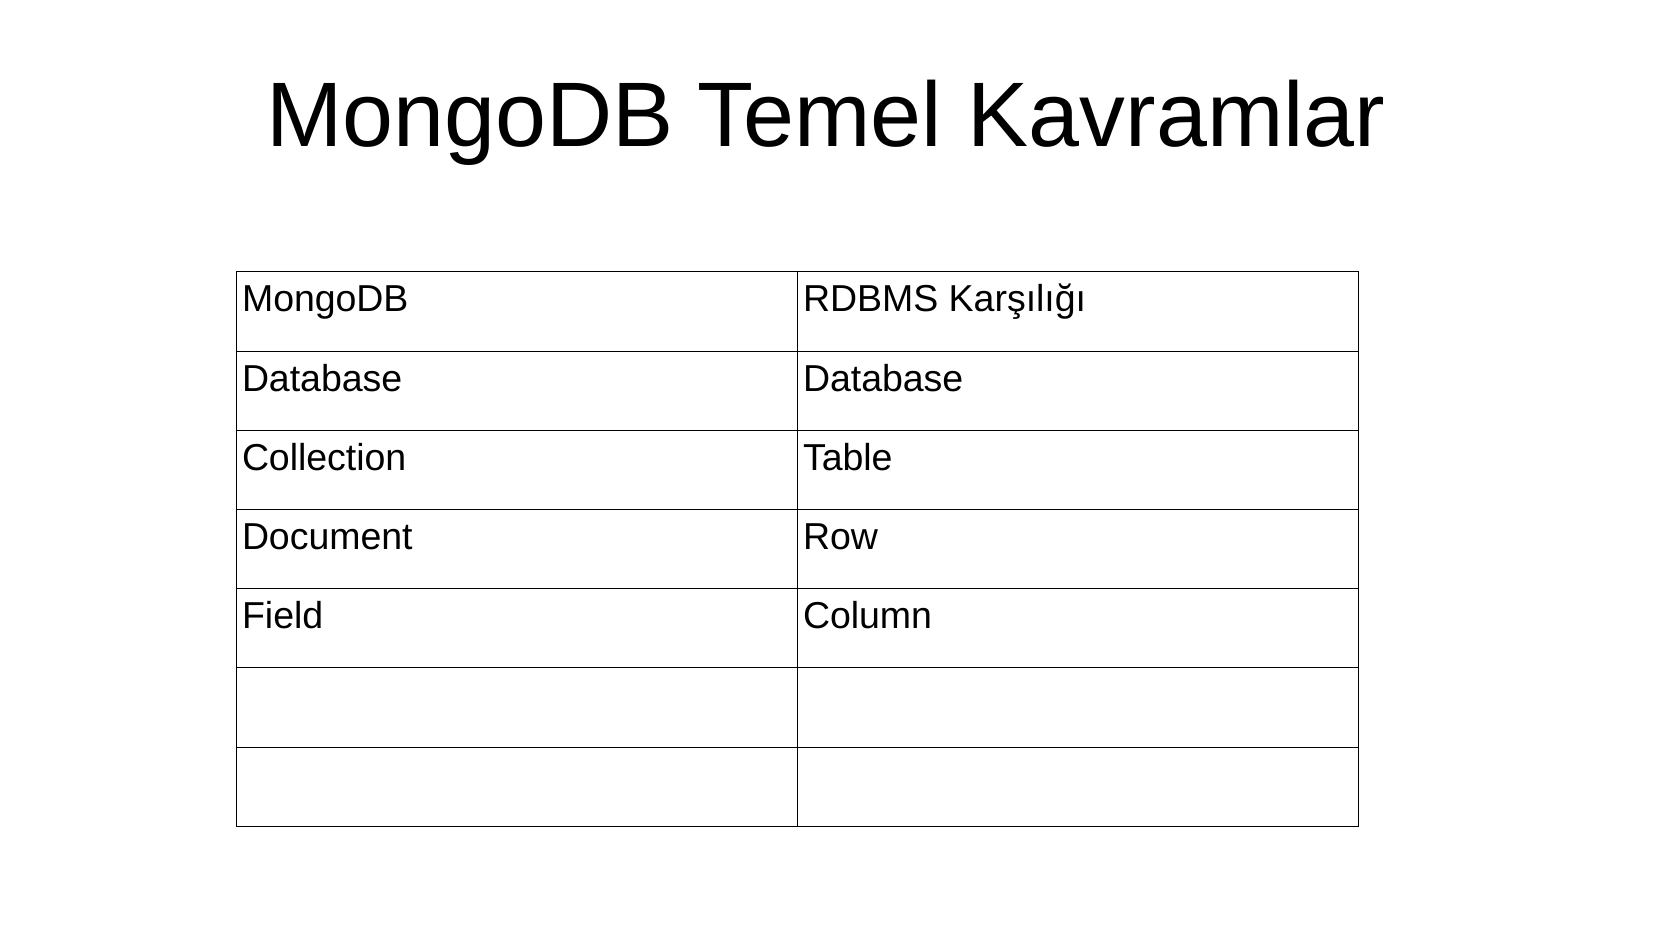

# MongoDB Temel Kavramlar
| MongoDB | RDBMS Karşılığı |
| --- | --- |
| Database | Database |
| Collection | Table |
| Document | Row |
| Field | Column |
| | |
| | |